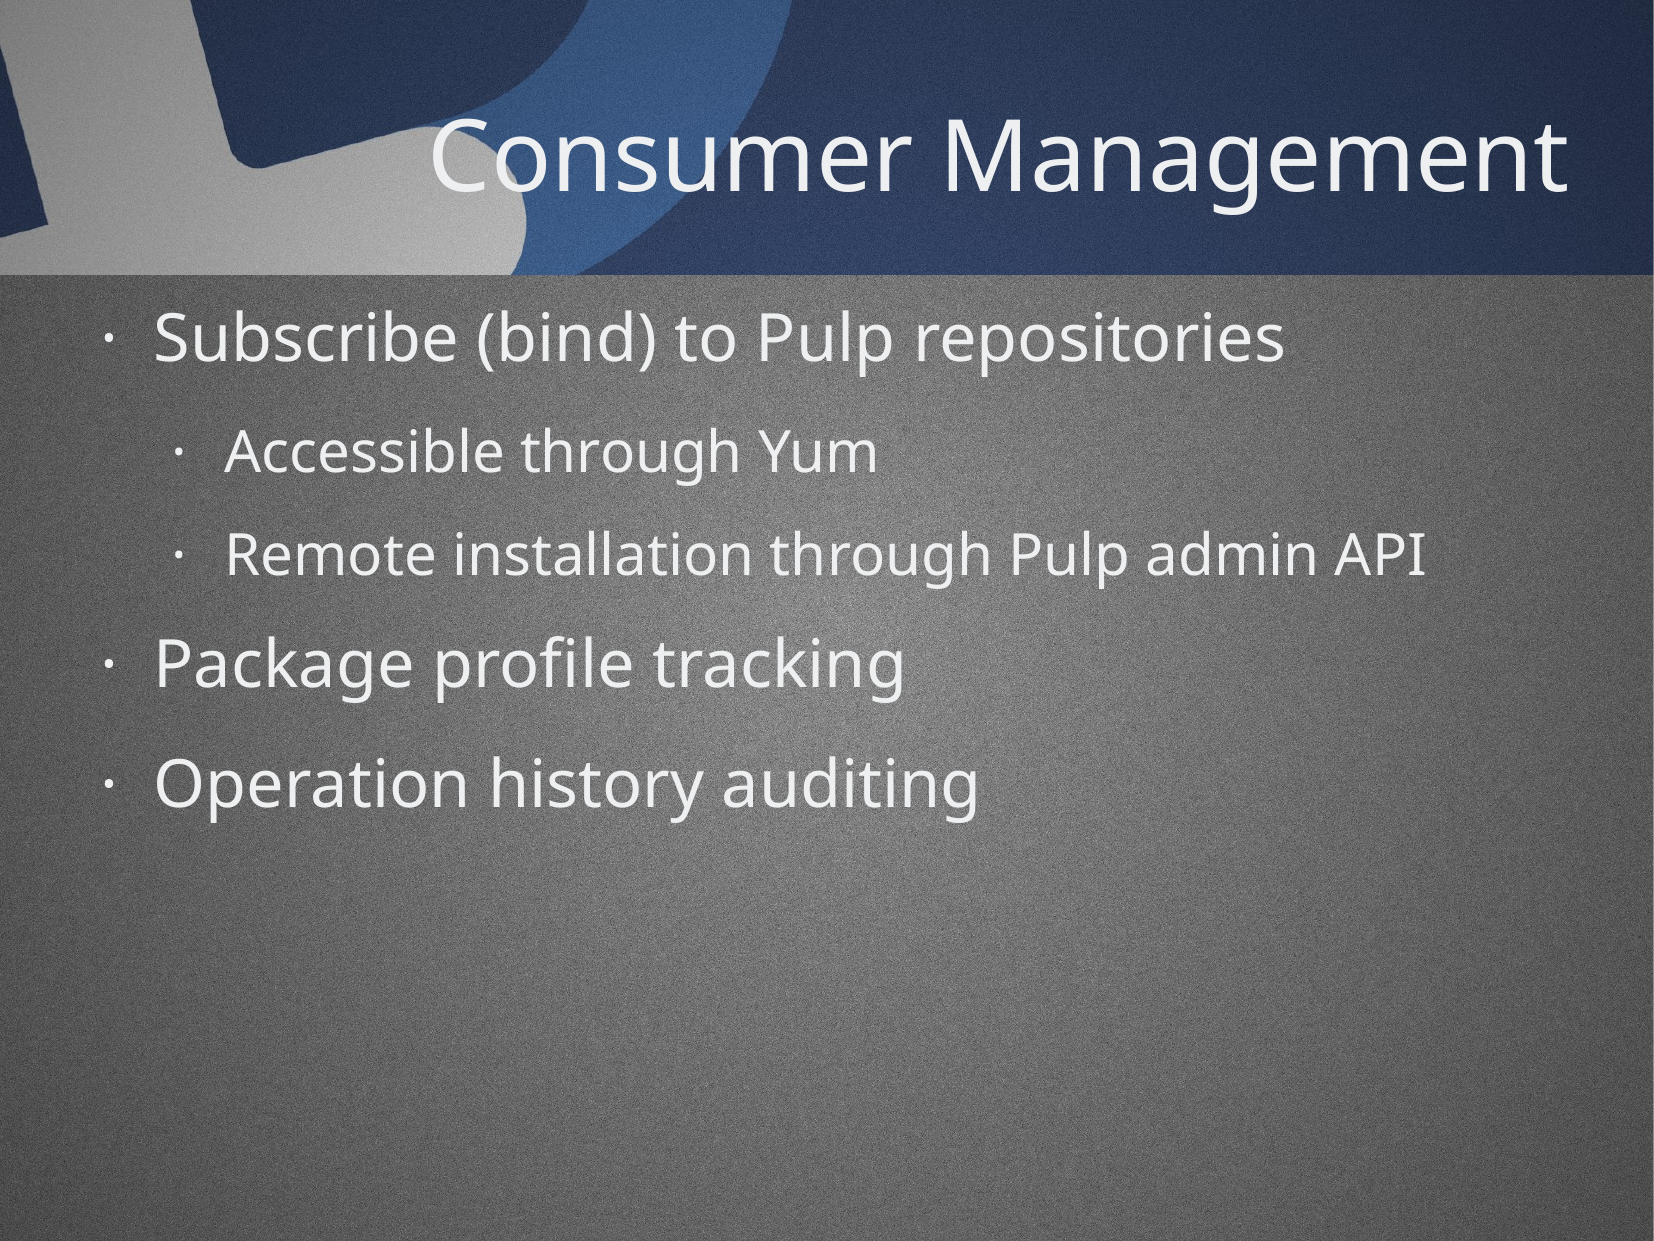

# Consumer Management
Subscribe (bind) to Pulp repositories
Accessible through Yum
Remote installation through Pulp admin API
Package profile tracking
Operation history auditing